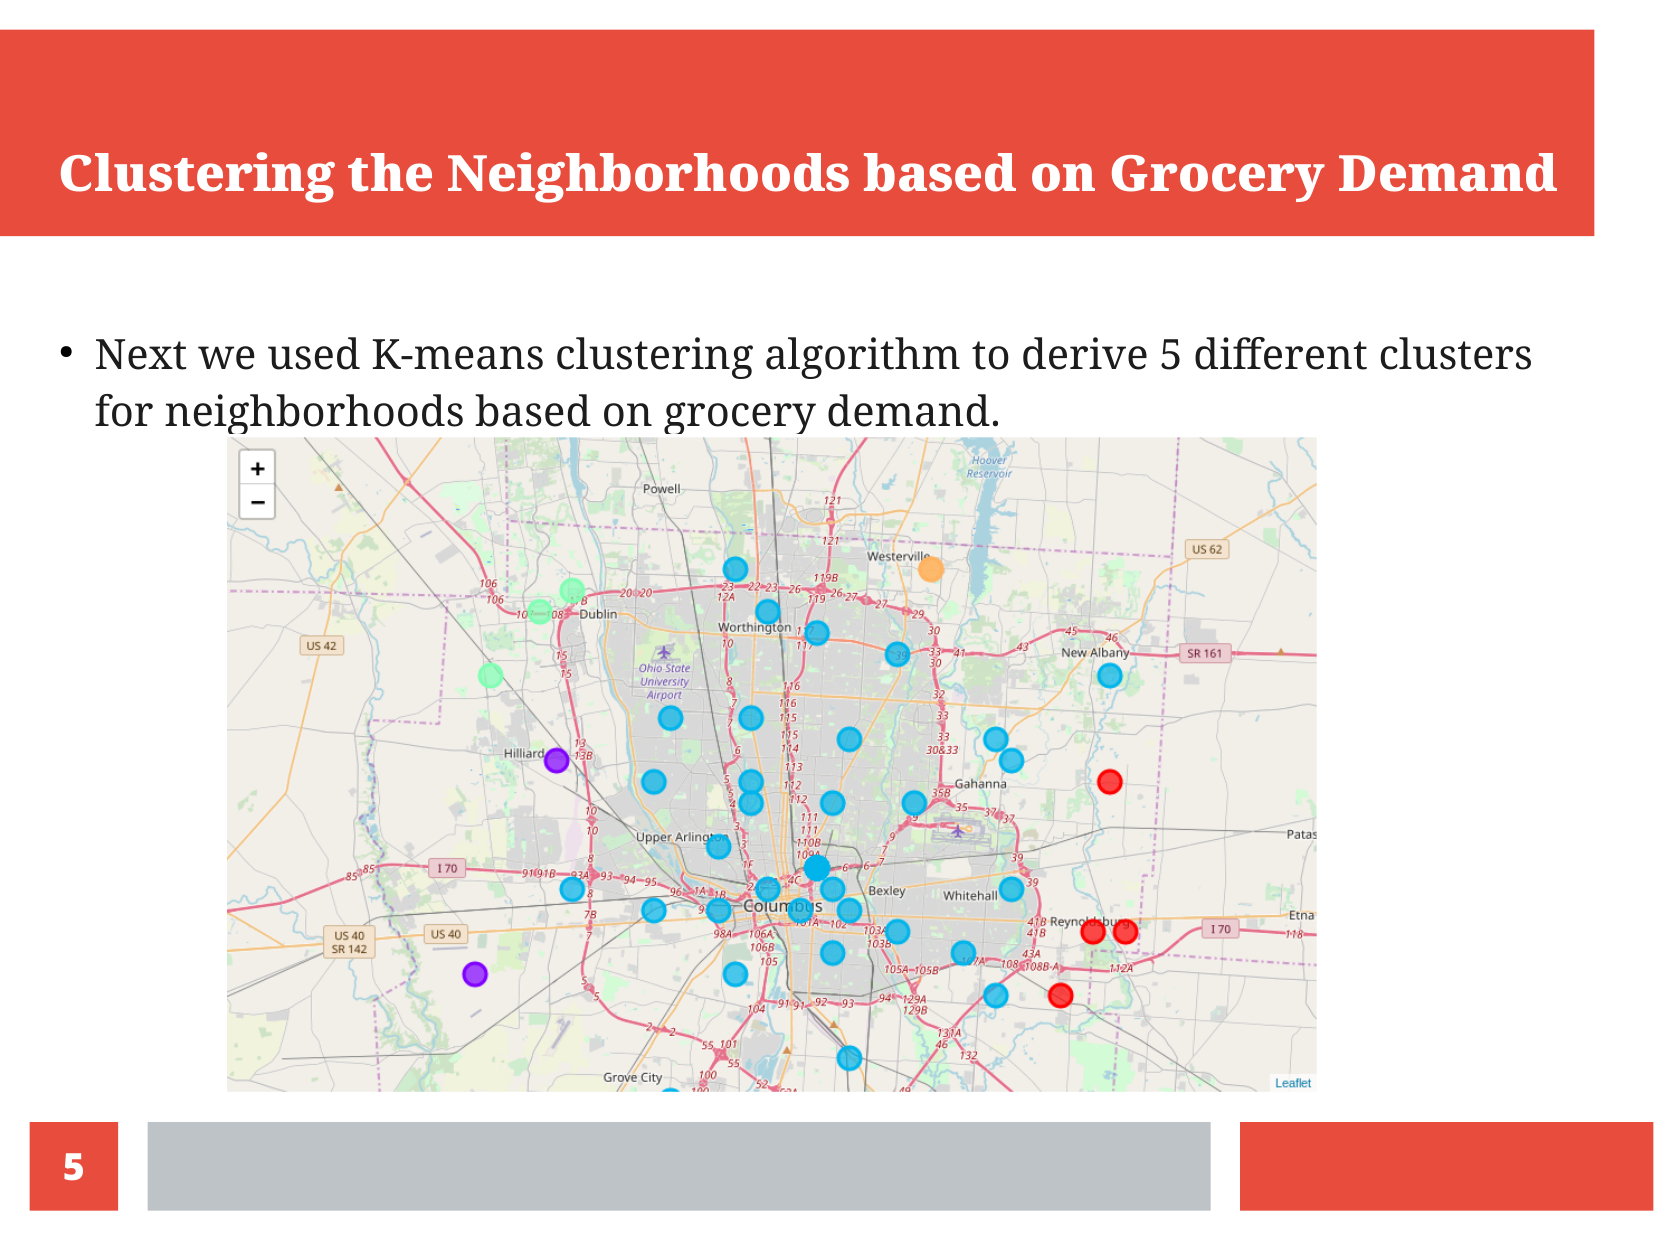

# Clustering the Neighborhoods based on Grocery Demand
Next we used K-means clustering algorithm to derive 5 different clusters for neighborhoods based on grocery demand.
5